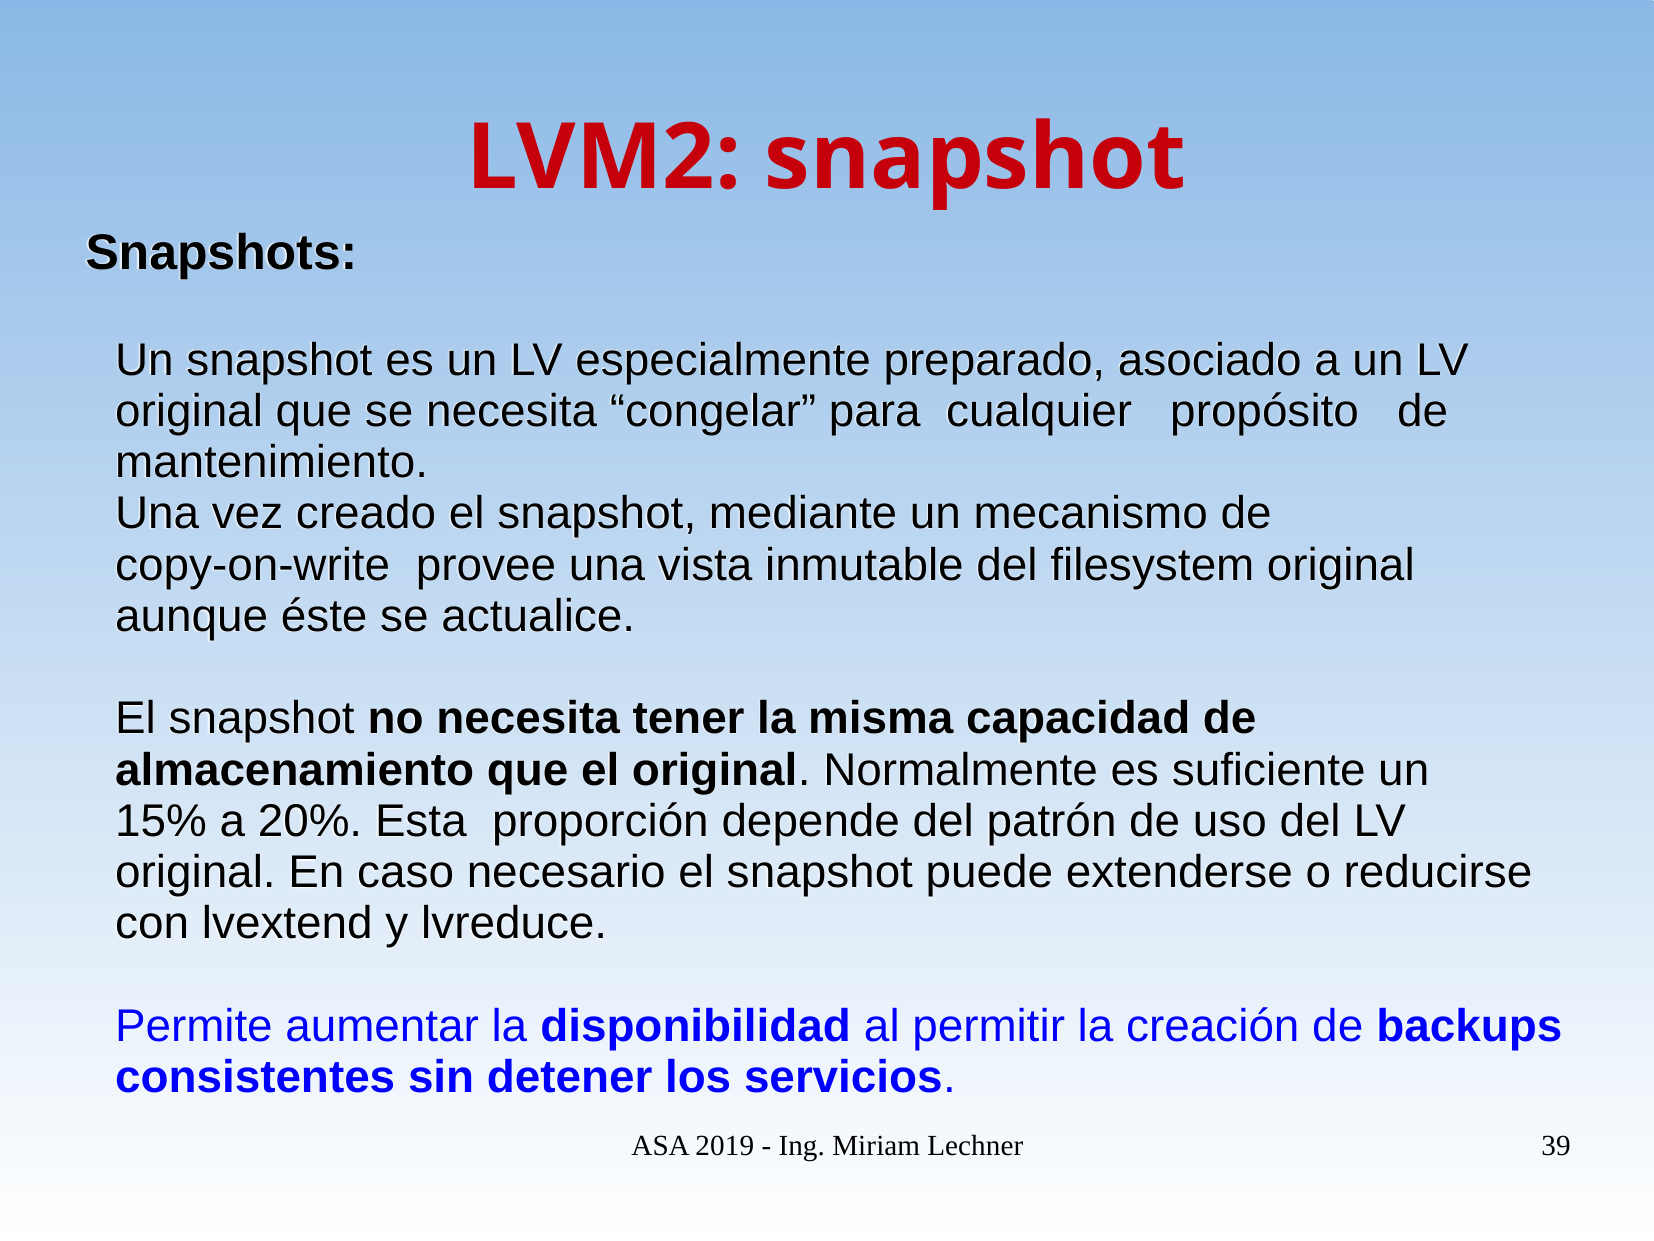

# LVM2: snapshot
Snapshots:
Un snapshot es un LV especialmente preparado, asociado a un LV
original que se necesita “congelar” para cualquier propósito de mantenimiento.
Una vez creado el snapshot, mediante un mecanismo de
copy-on-write provee una vista inmutable del filesystem original
aunque éste se actualice.
El snapshot no necesita tener la misma capacidad de
almacenamiento que el original. Normalmente es suficiente un
15% a 20%. Esta proporción depende del patrón de uso del LV
original. En caso necesario el snapshot puede extenderse o reducirse
con lvextend y lvreduce.
Permite aumentar la disponibilidad al permitir la creación de backups consistentes sin detener los servicios.
ASA 2019 - Ing. Miriam Lechner
39